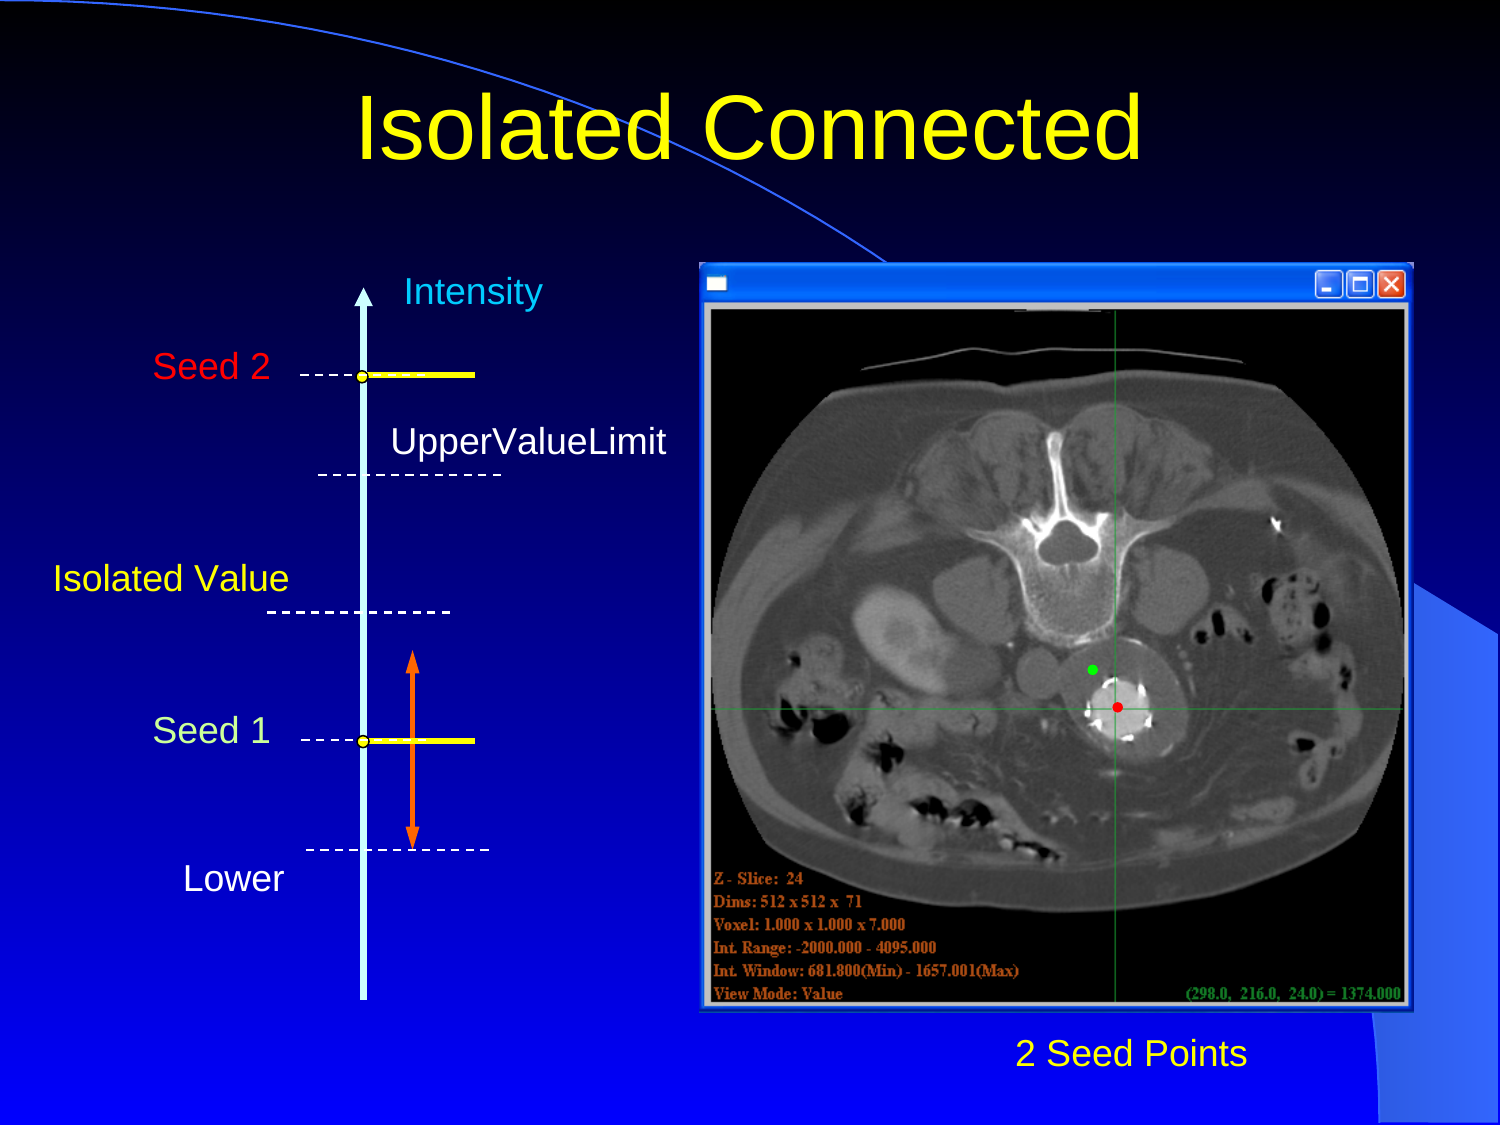

# Isolated Connected
Intensity
Seed 2
UpperValueLimit
Isolated Value
Seed 1
Lower
2 Seed Points